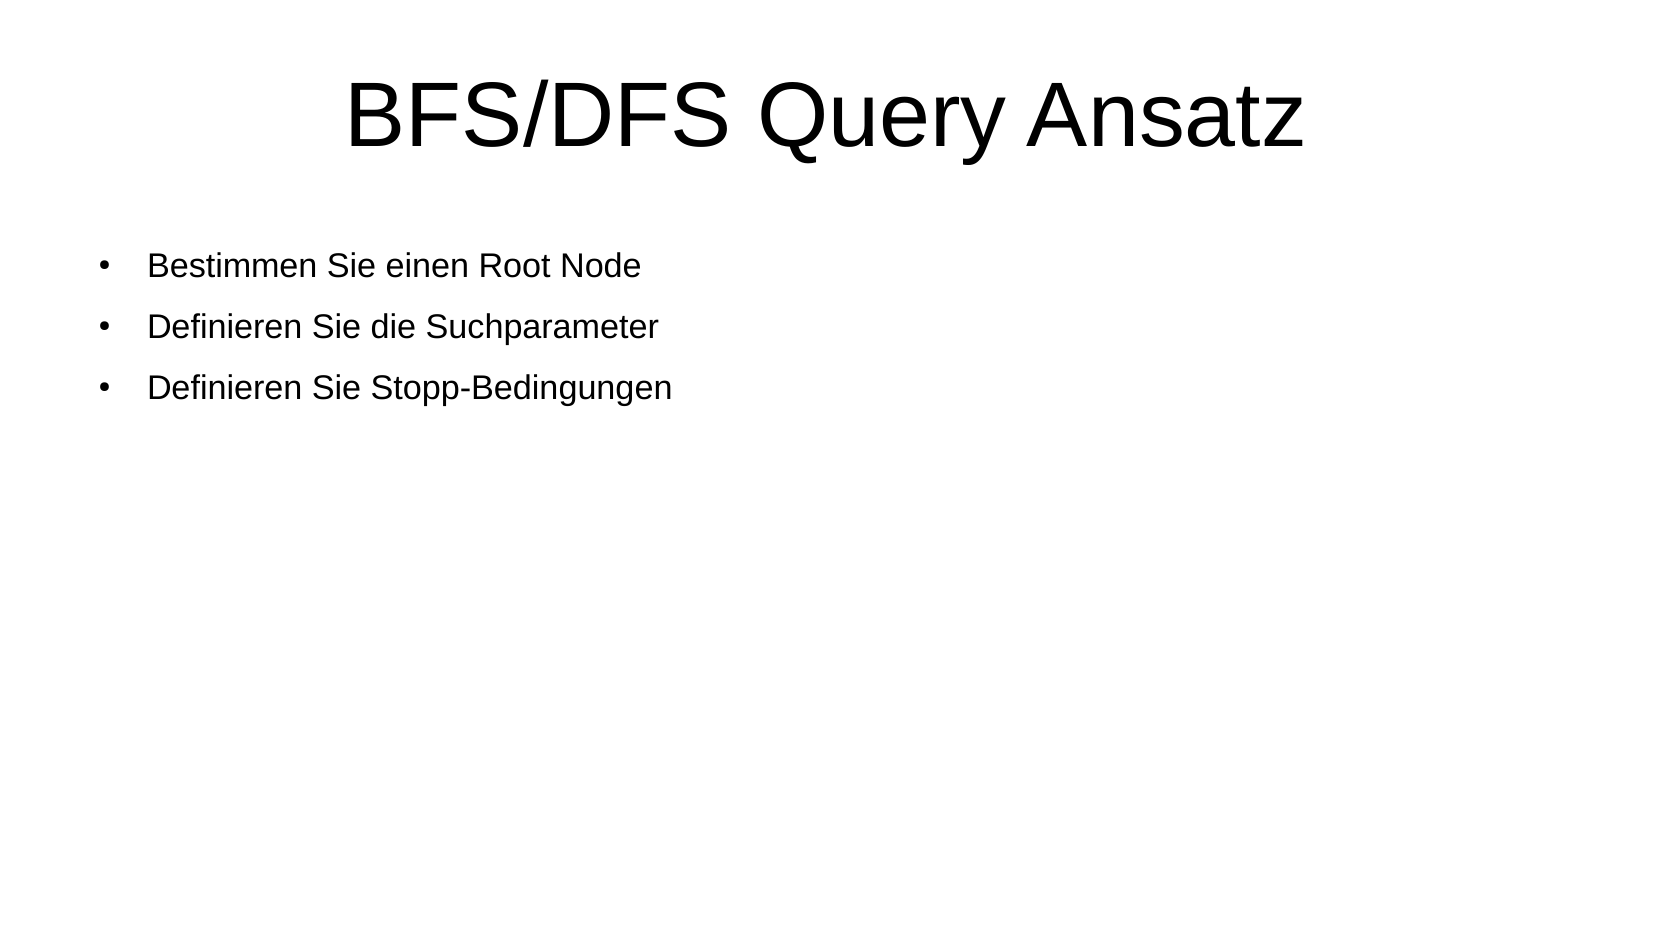

# BFS/DFS Query Ansatz
Bestimmen Sie einen Root Node
Definieren Sie die Suchparameter
Definieren Sie Stopp-Bedingungen